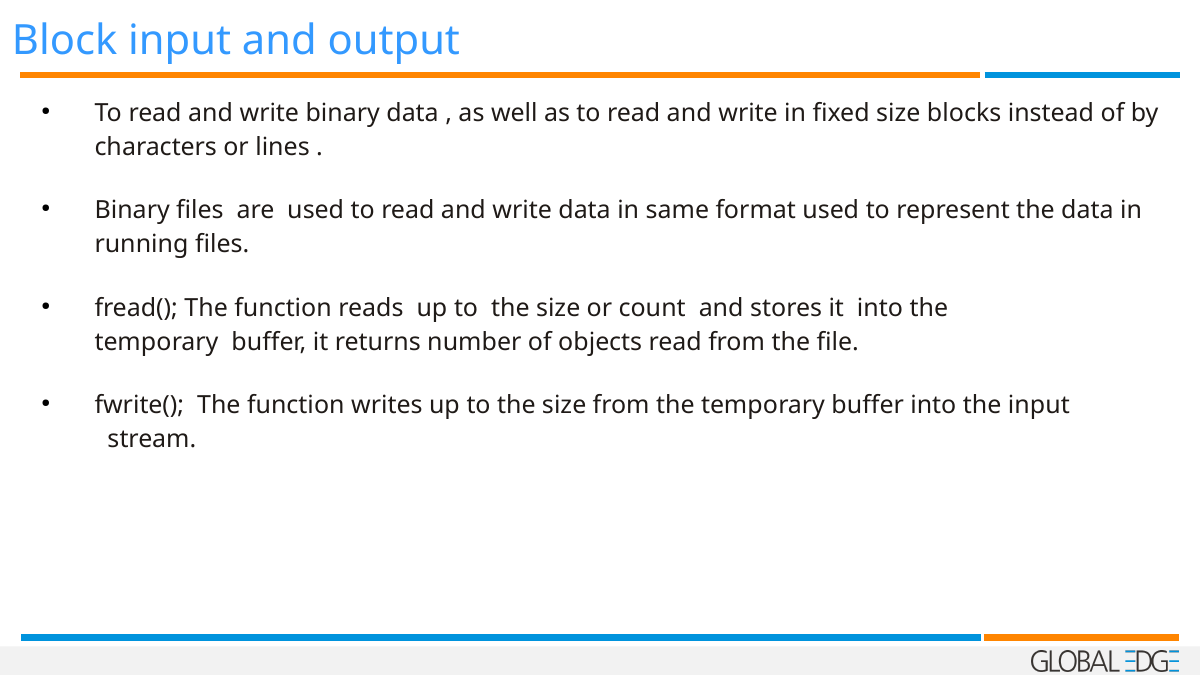

# Block input and output
To read and write binary data , as well as to read and write in fixed size blocks instead of by characters or lines .
Binary files are used to read and write data in same format used to represent the data in running files.
fread(); The function reads up to the size or count and stores it into the temporary buffer, it returns number of objects read from the file.
fwrite(); The function writes up to the size from the temporary buffer into the input stream.